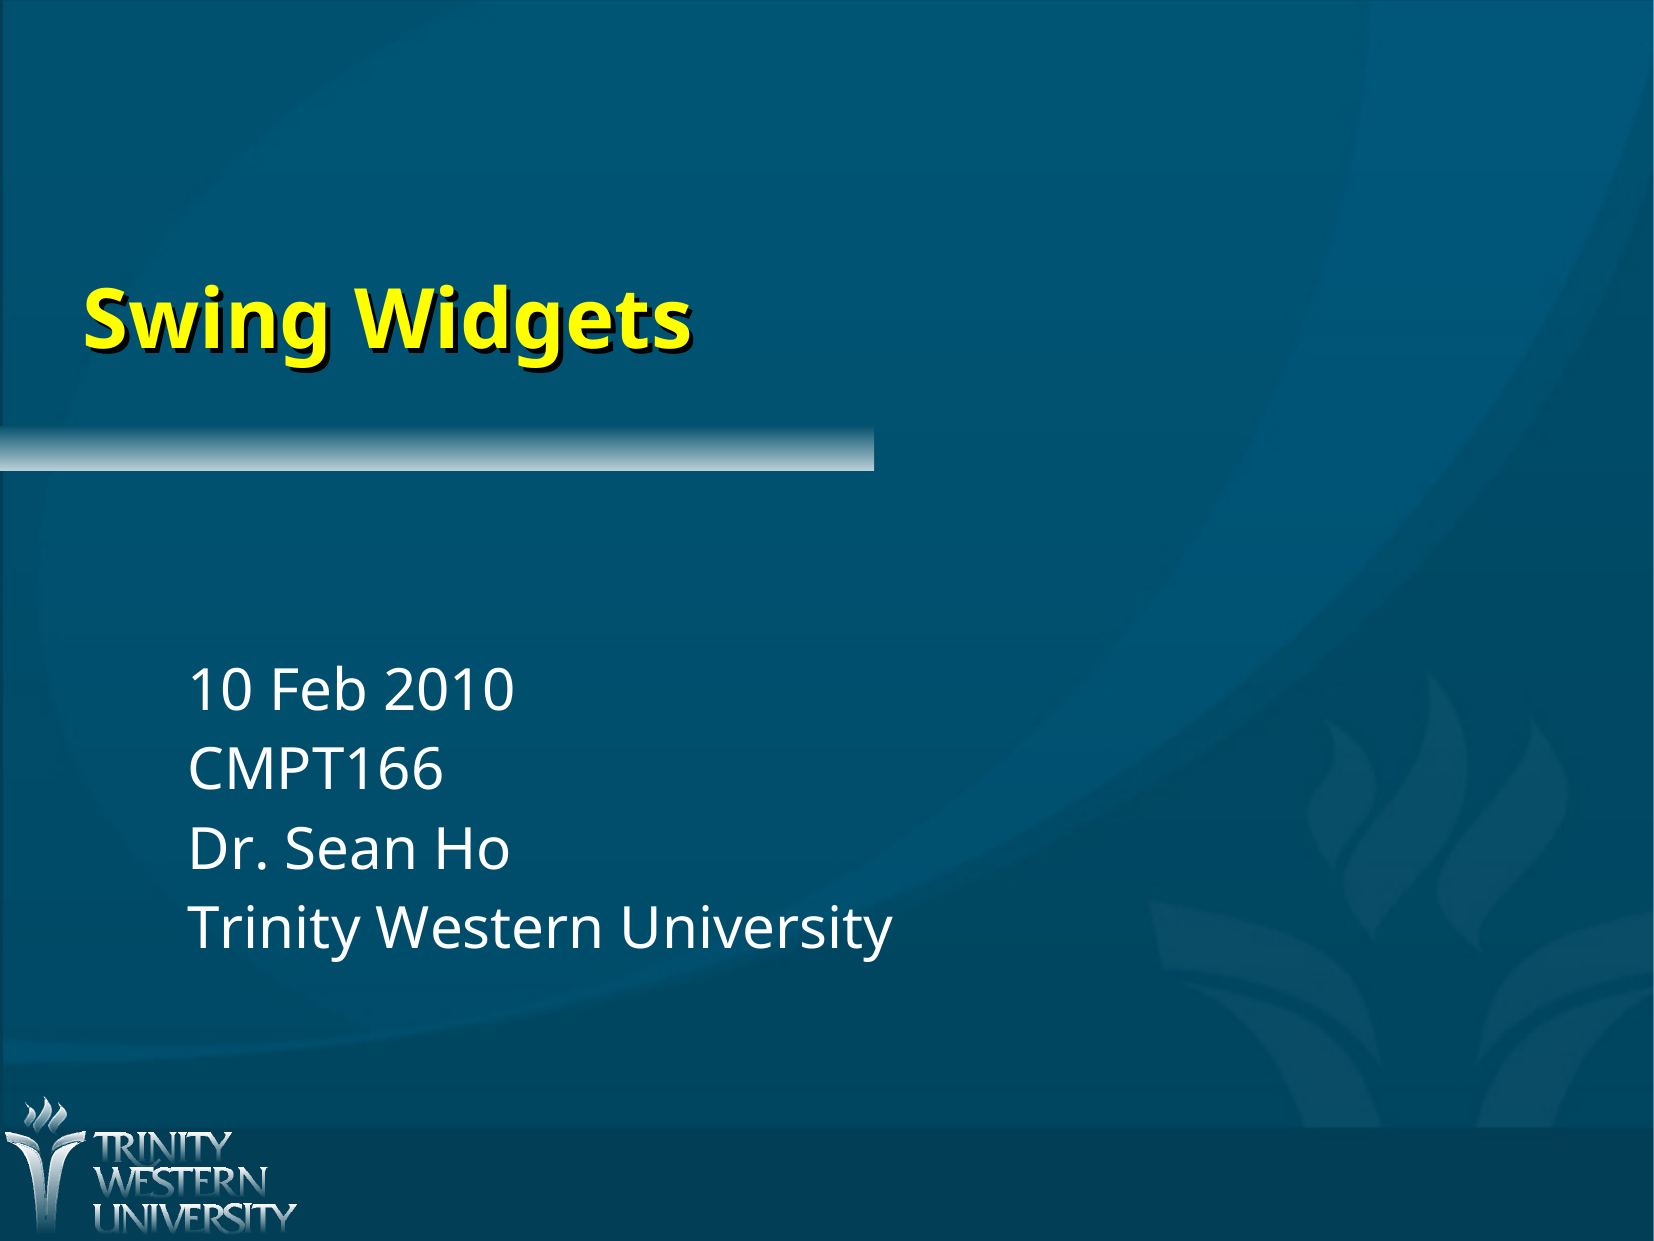

# Swing Widgets
10 Feb 2010
CMPT166
Dr. Sean Ho
Trinity Western University